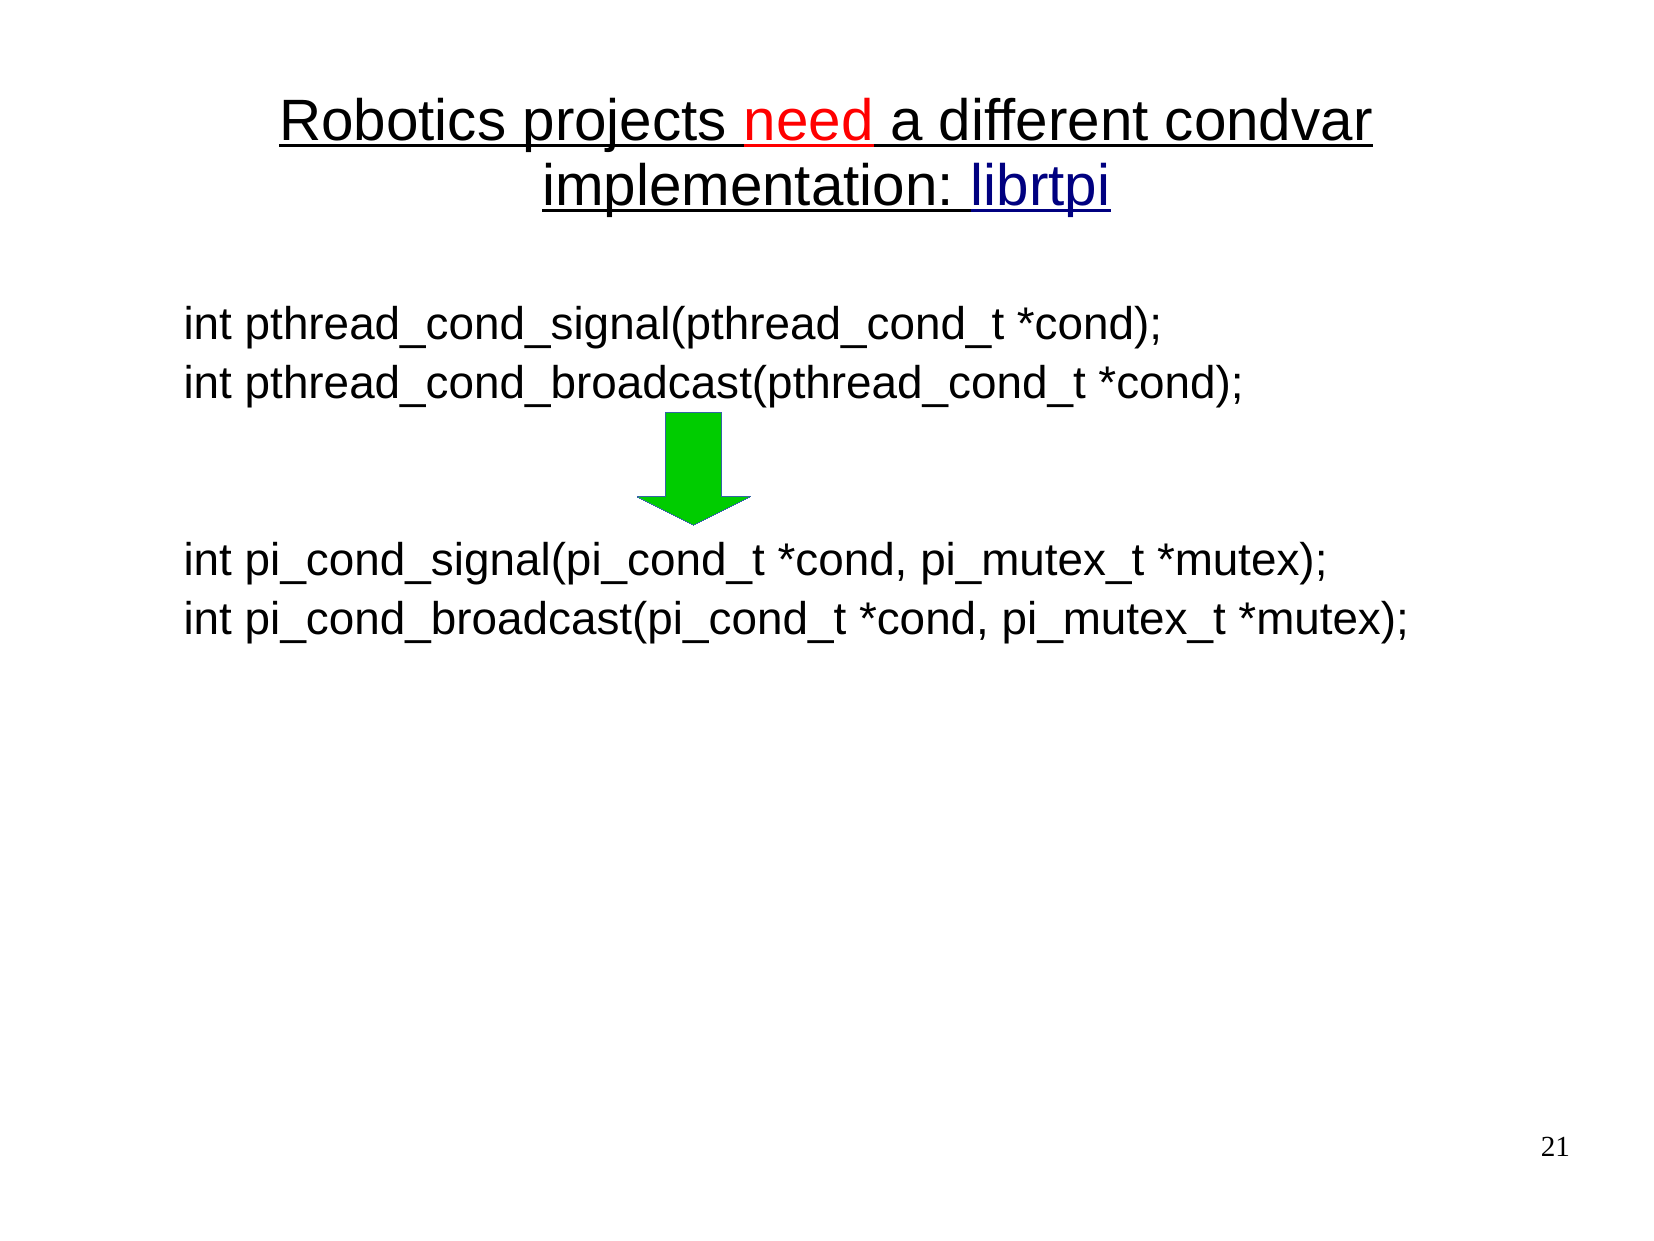

# Robotics projects need a different condvar implementation: librtpi
int pthread_cond_signal(pthread_cond_t *cond);
int pthread_cond_broadcast(pthread_cond_t *cond);
int pi_cond_signal(pi_cond_t *cond, pi_mutex_t *mutex);
int pi_cond_broadcast(pi_cond_t *cond, pi_mutex_t *mutex);
21